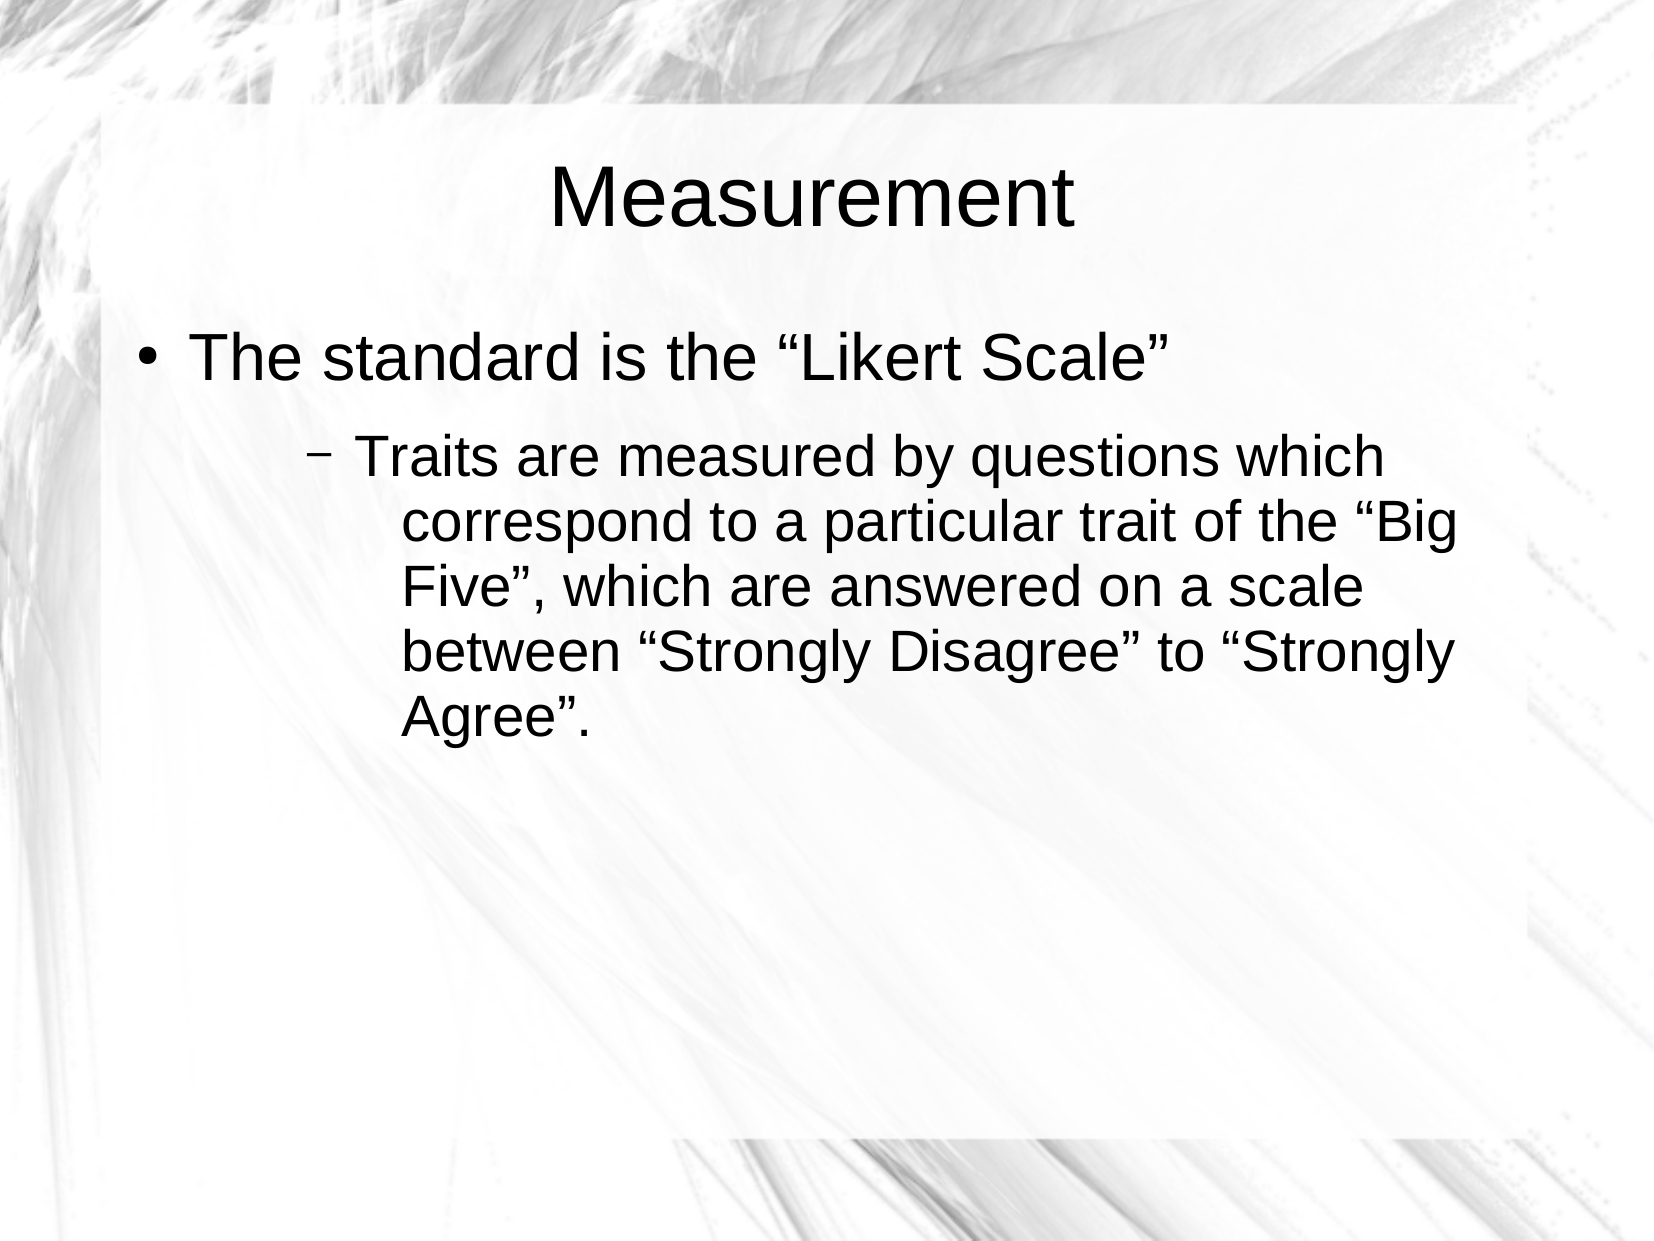

# Measurement
The standard is the “Likert Scale”
Traits are measured by questions which correspond to a particular trait of the “Big Five”, which are answered on a scale between “Strongly Disagree” to “Strongly Agree”.